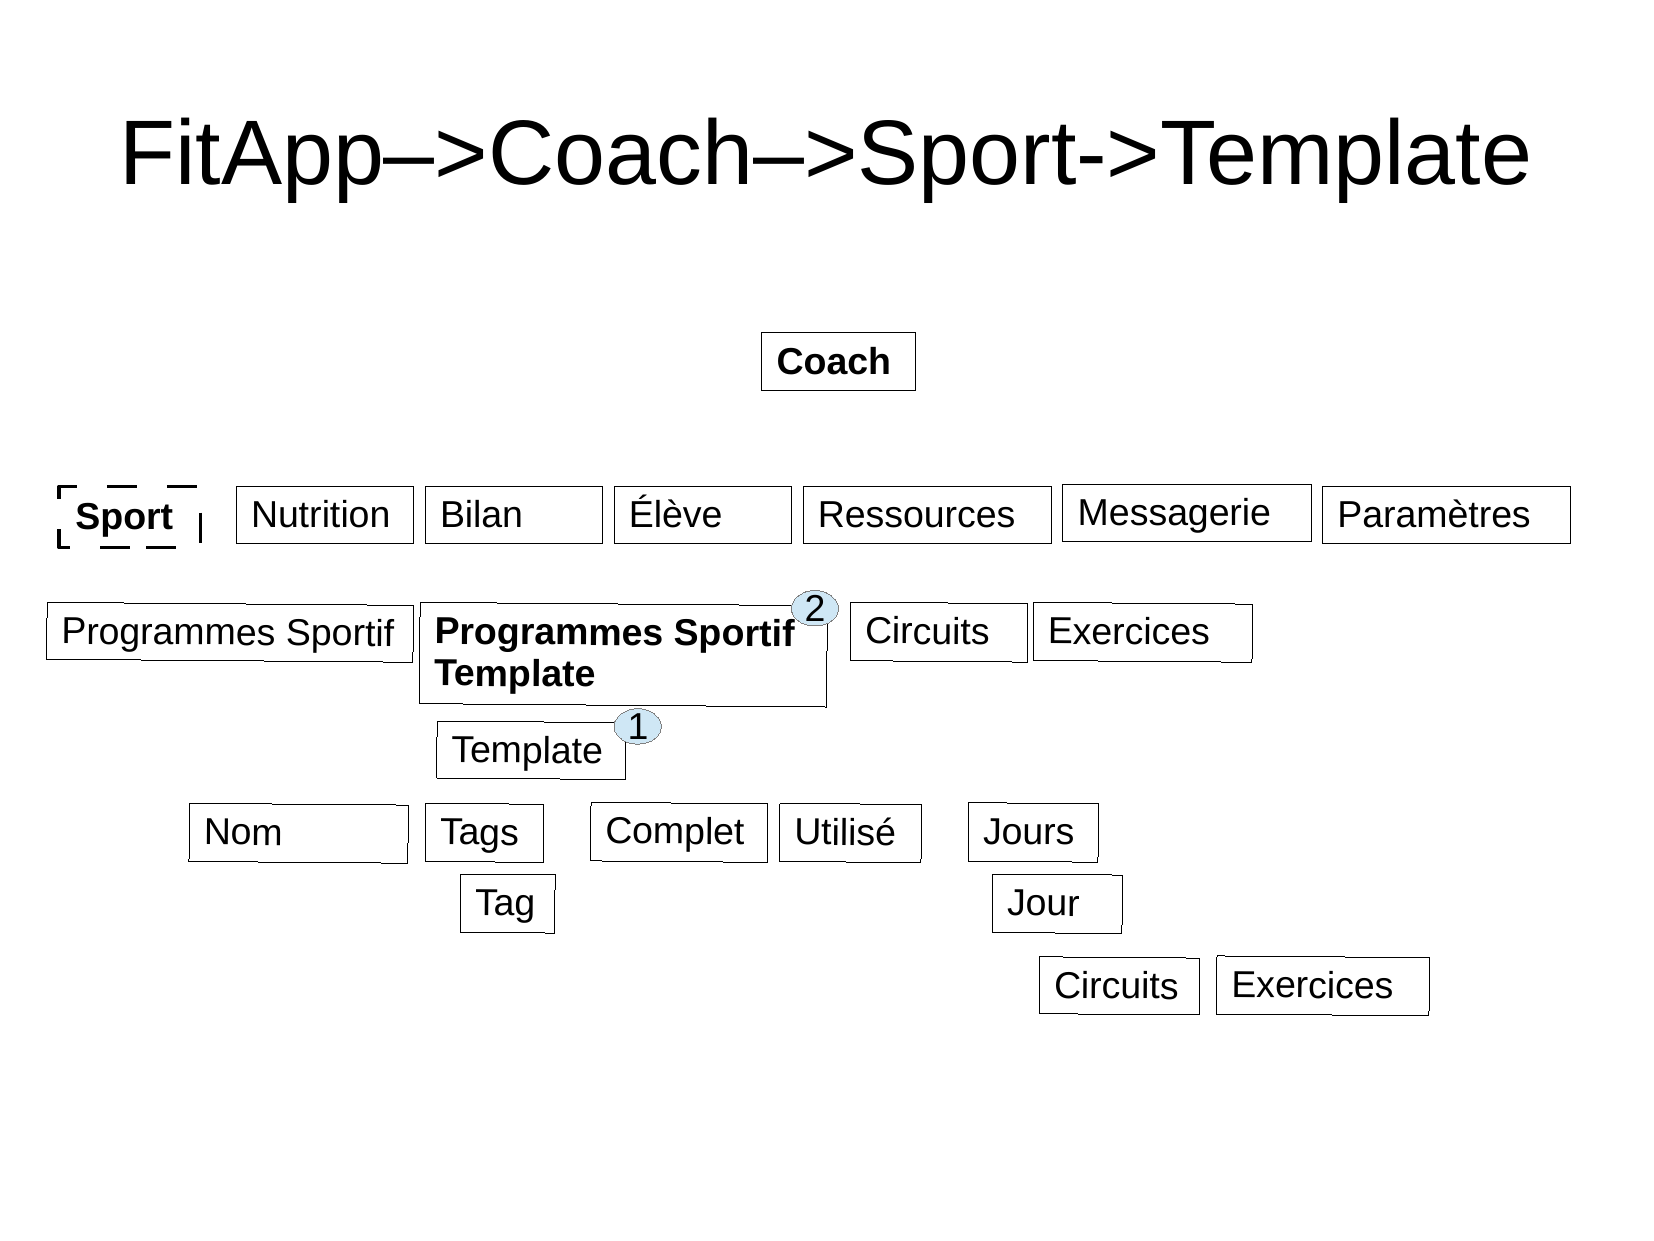

# FitApp–>Coach–>Sport->Template
Coach
Messagerie
Sport
Nutrition
Bilan
Élève
Ressources
Paramètres
2
Circuits
Exercices
Programmes Sportif
Programmes Sportif
Template
1
Template
Complet
Jours
Tags
Utilisé
Nom
Jour
Tag
Exercices
Circuits